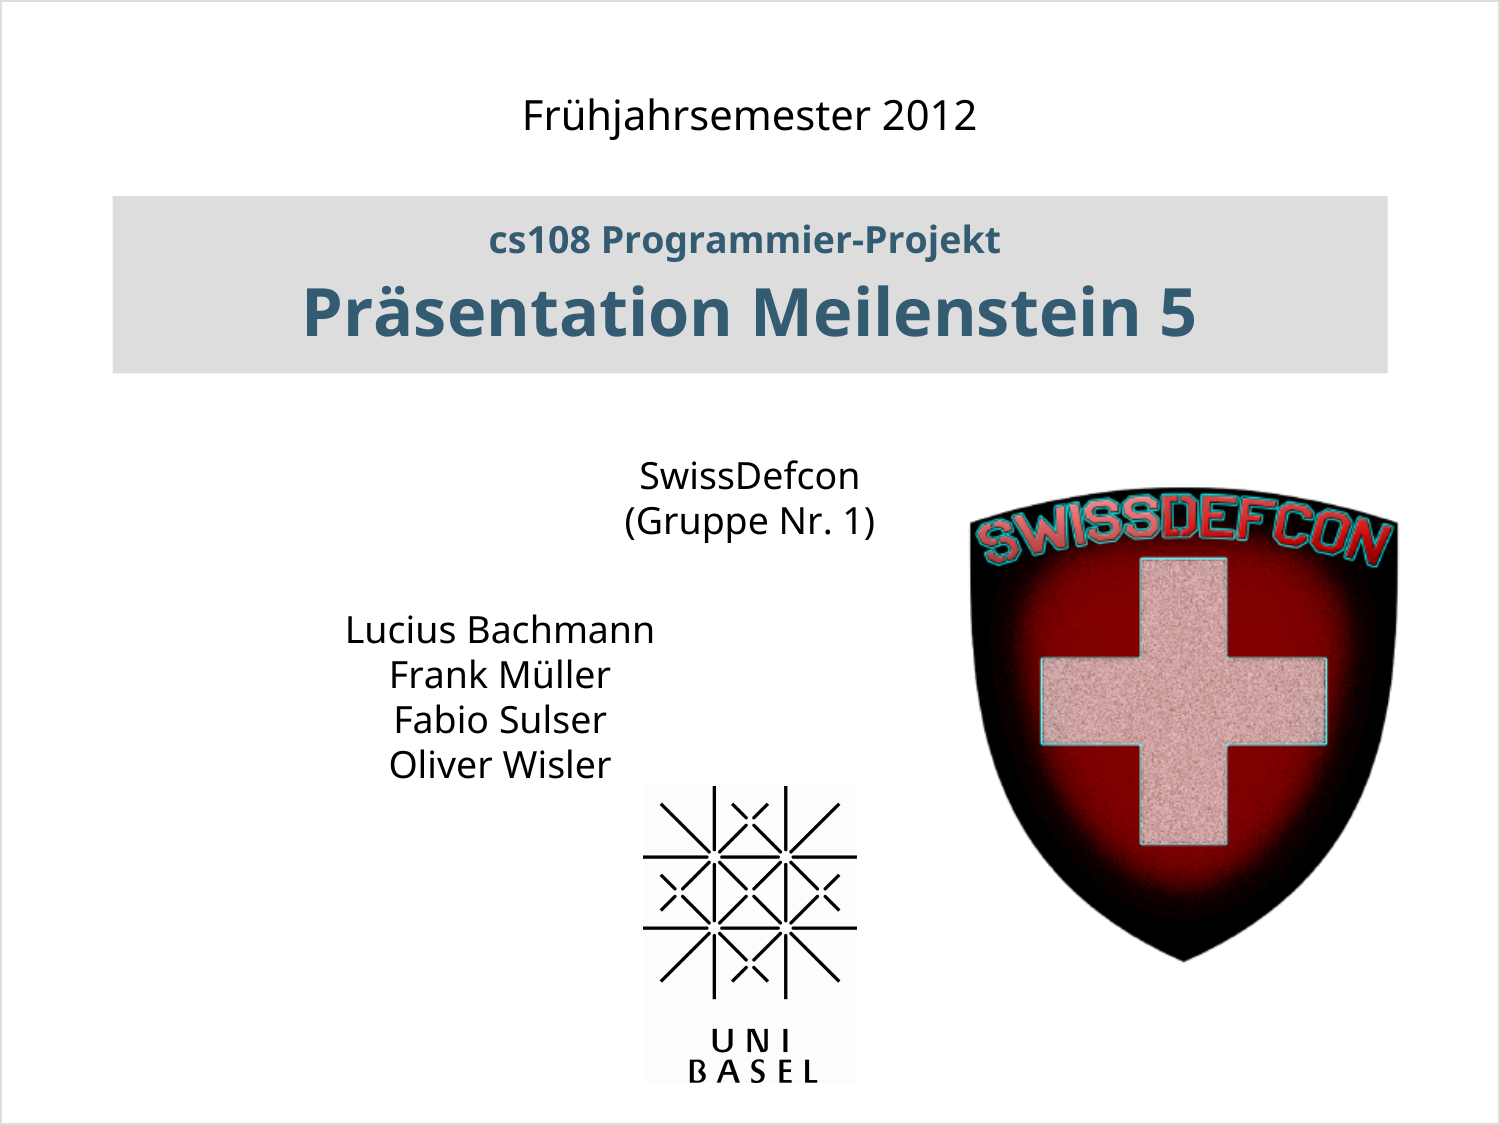

Frühjahrsemester 2012
# cs108 Programmier-Projekt Präsentation Meilenstein 5
SwissDefcon
(Gruppe Nr. 1)
Lucius Bachmann
Frank Müller
Fabio Sulser
Oliver Wisler